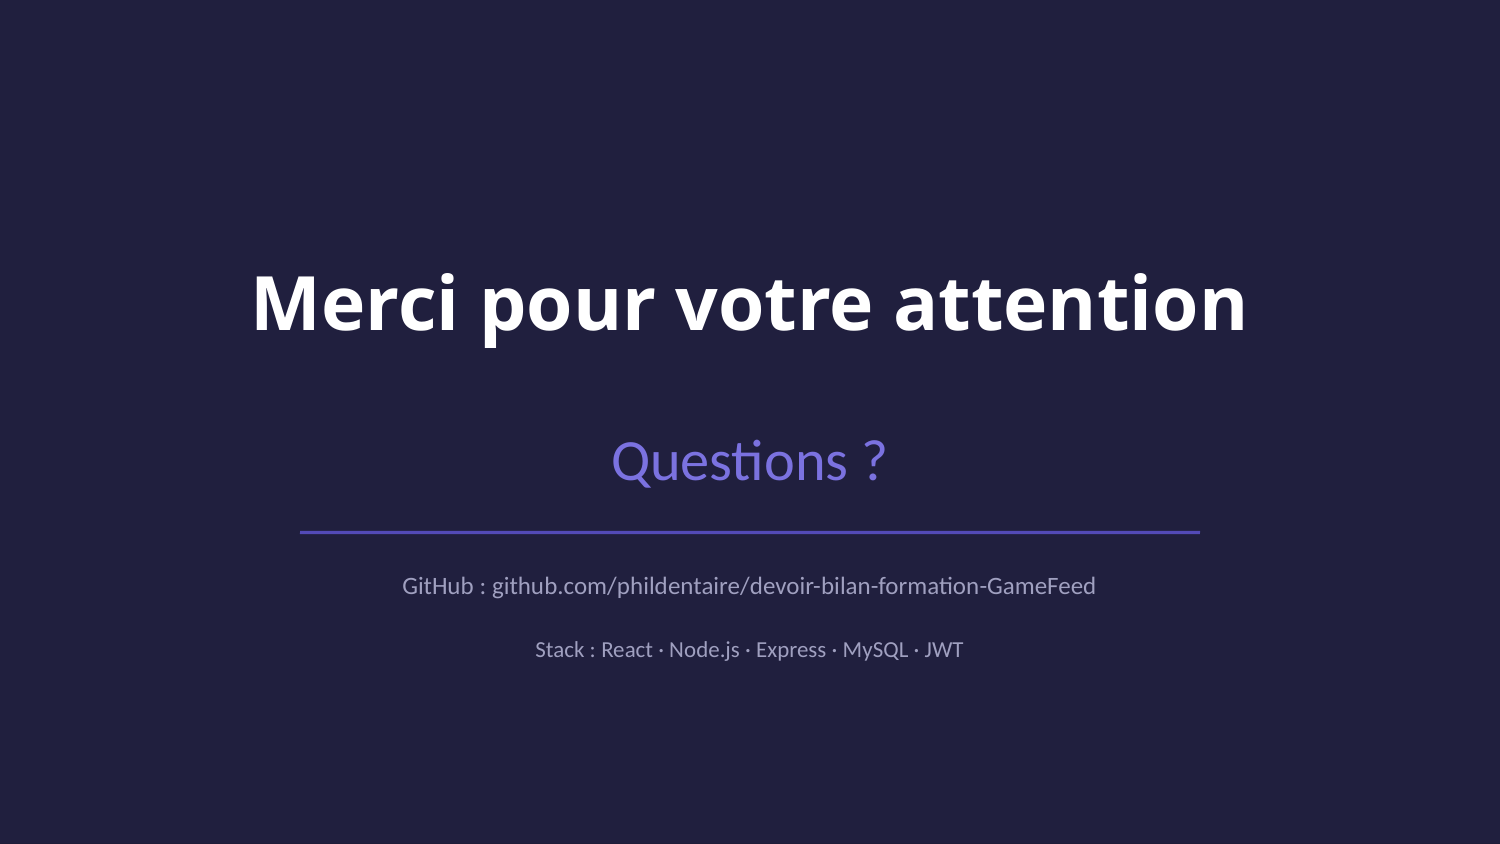

Merci pour votre attention
Questions ?
GitHub : github.com/phildentaire/devoir-bilan-formation-GameFeed
Stack : React · Node.js · Express · MySQL · JWT